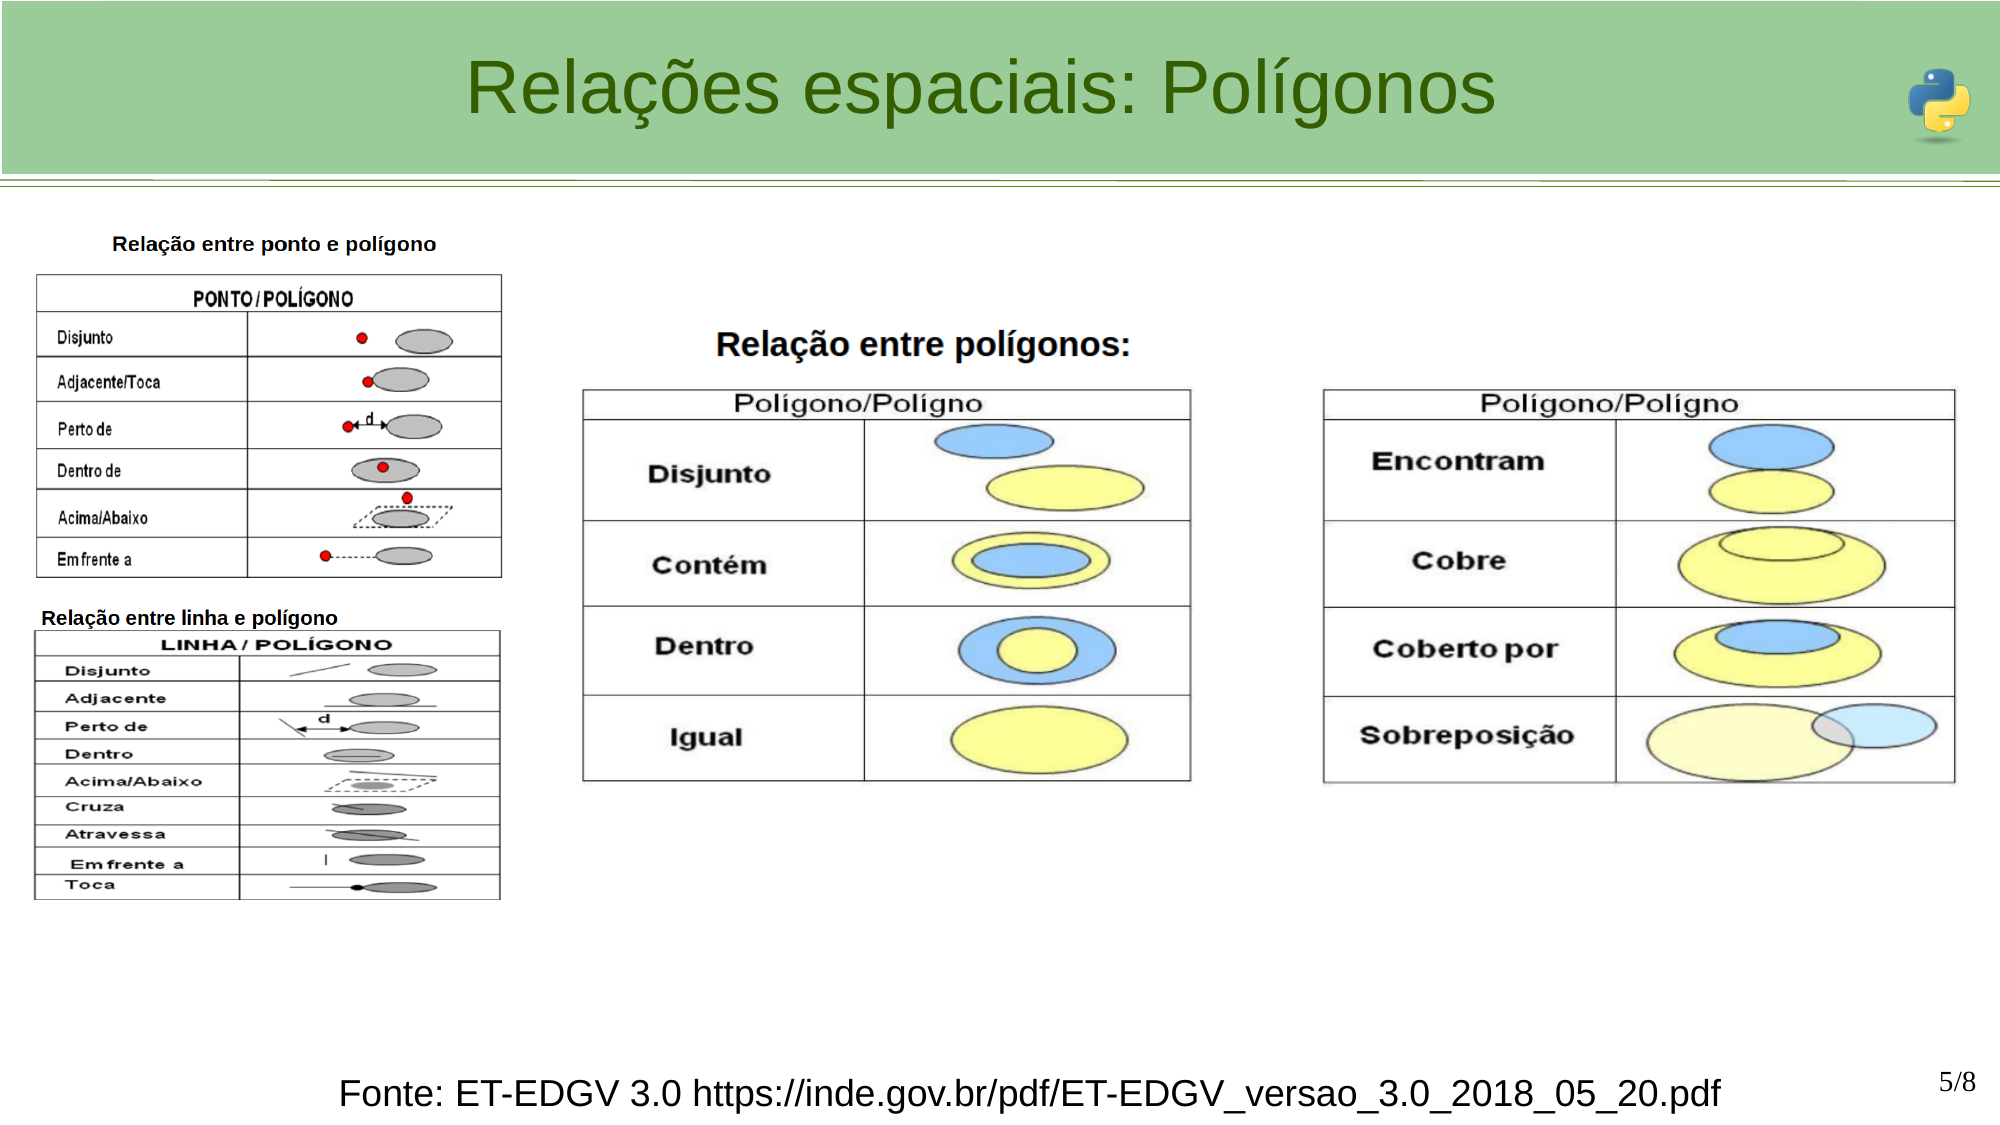

# Relações espaciais: Polígonos
5
Fonte: ET-EDGV 3.0 https://inde.gov.br/pdf/ET-EDGV_versao_3.0_2018_05_20.pdf